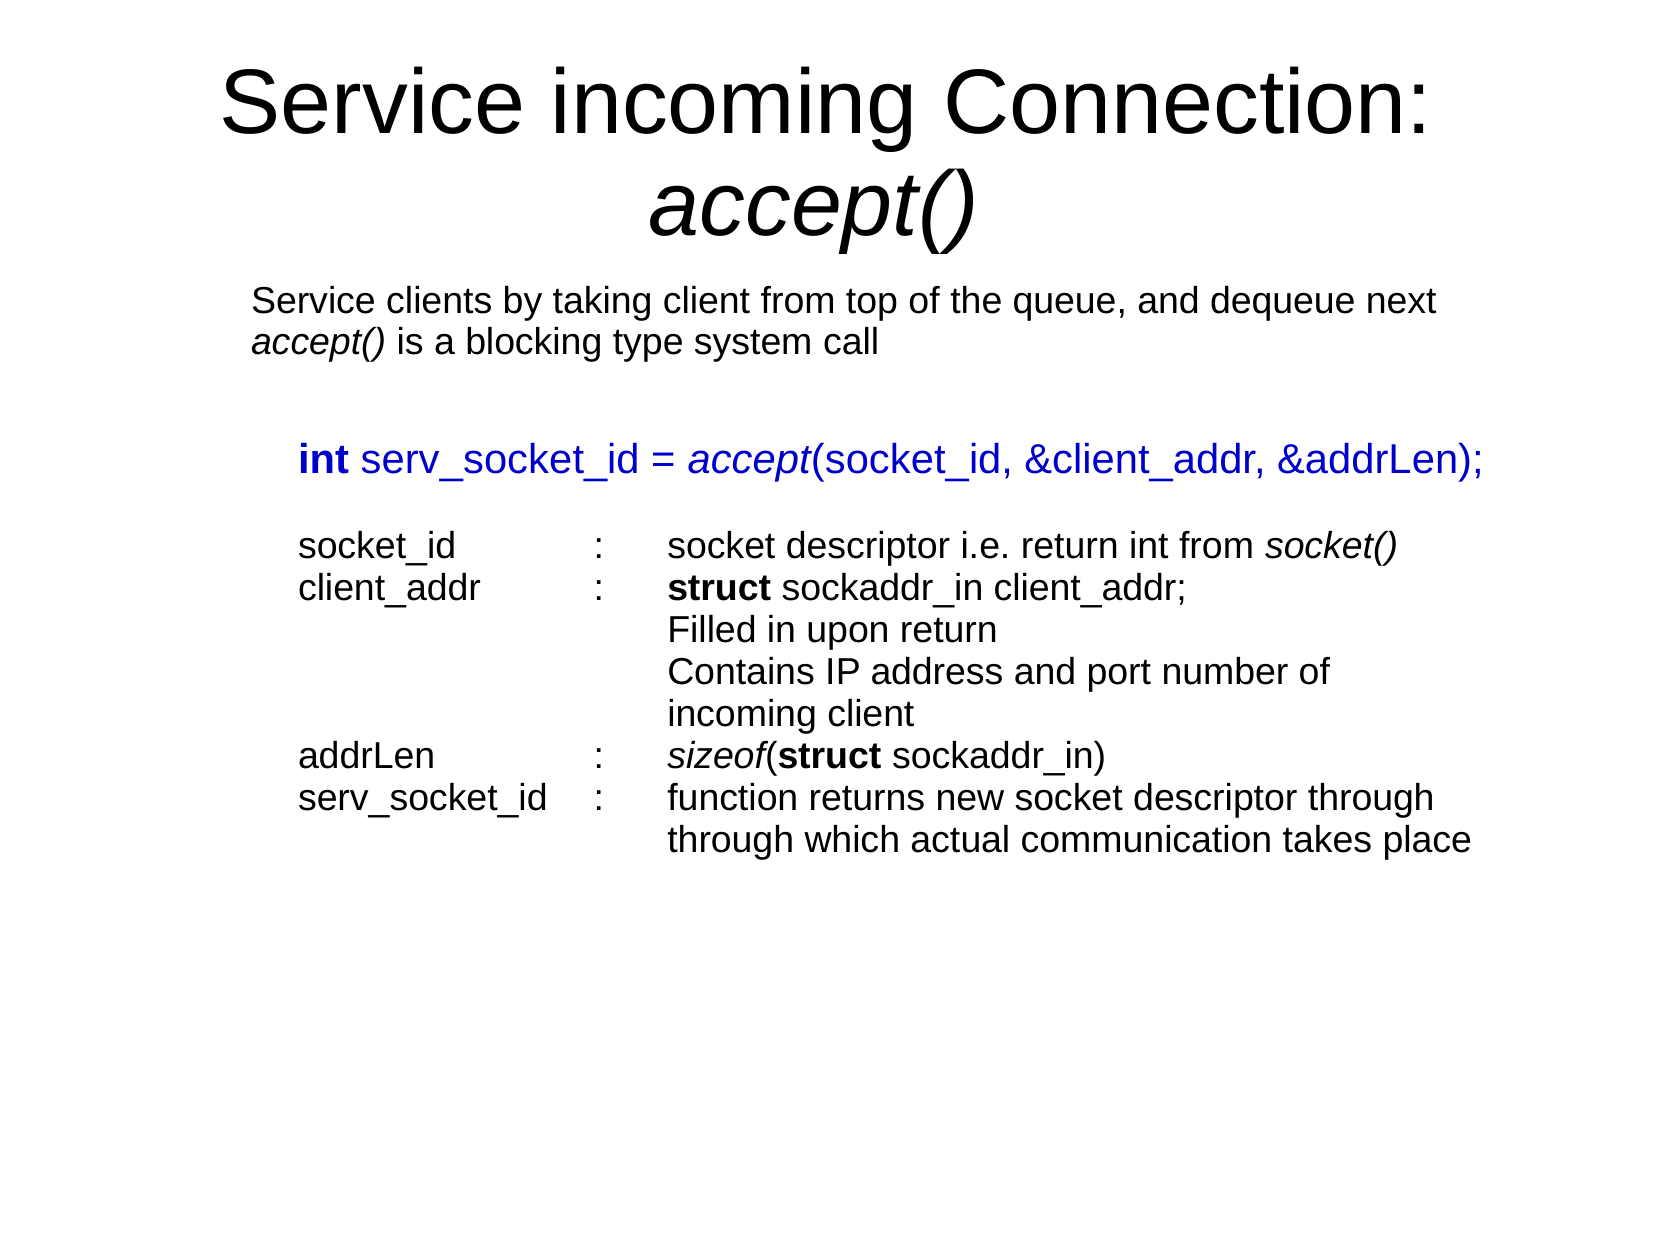

# Service incoming Connection: accept()
Service clients by taking client from top of the queue, and dequeue next
accept() is a blocking type system call
int serv_socket_id = accept(socket_id, &client_addr, &addrLen);
socket_id		: 	socket descriptor i.e. return int from socket()
client_addr		:	struct sockaddr_in client_addr;
					Filled in upon return
					Contains IP address and port number of 							incoming client
addrLen 			: 	sizeof(struct sockaddr_in)
serv_socket_id	: 	function returns new socket descriptor through 						through which actual communication takes place